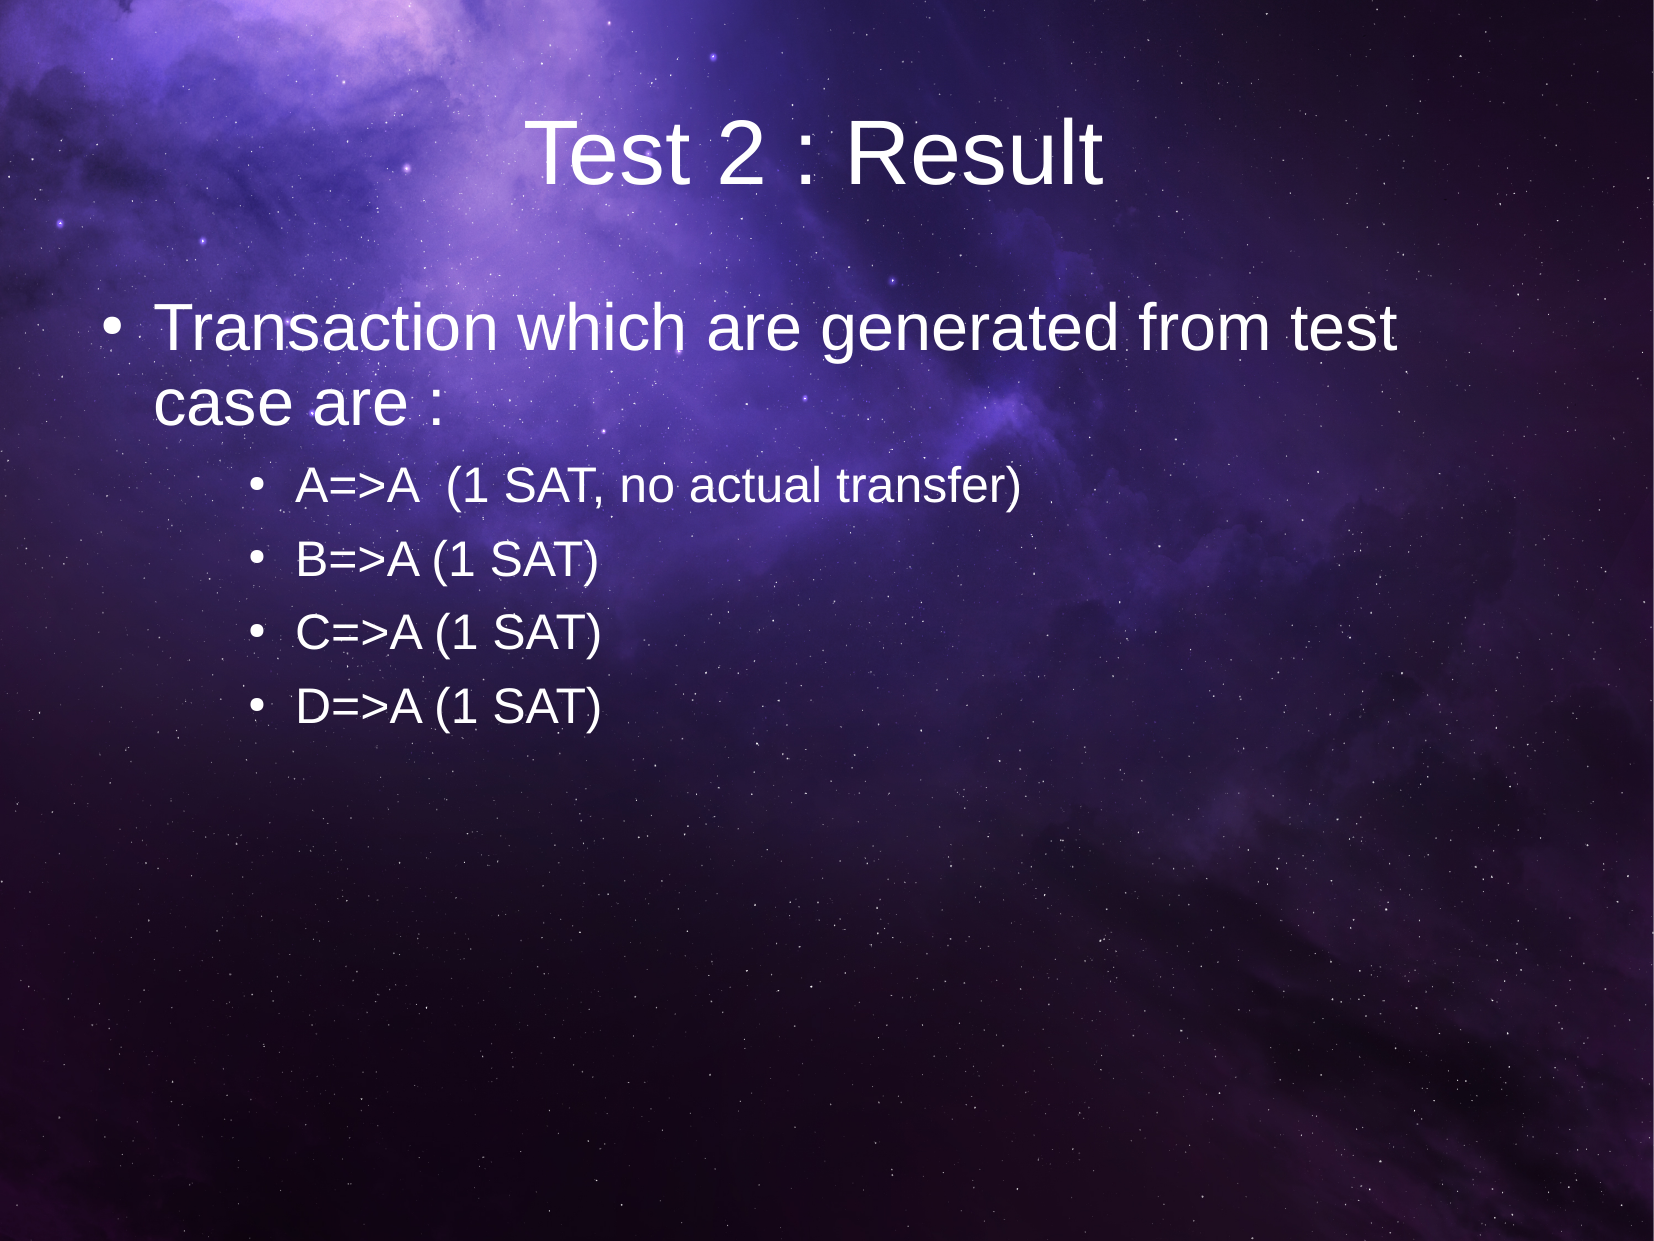

# Test 2 : Result
Transaction which are generated from test case are :
A=>A (1 SAT, no actual transfer)
B=>A (1 SAT)
C=>A (1 SAT)
D=>A (1 SAT)